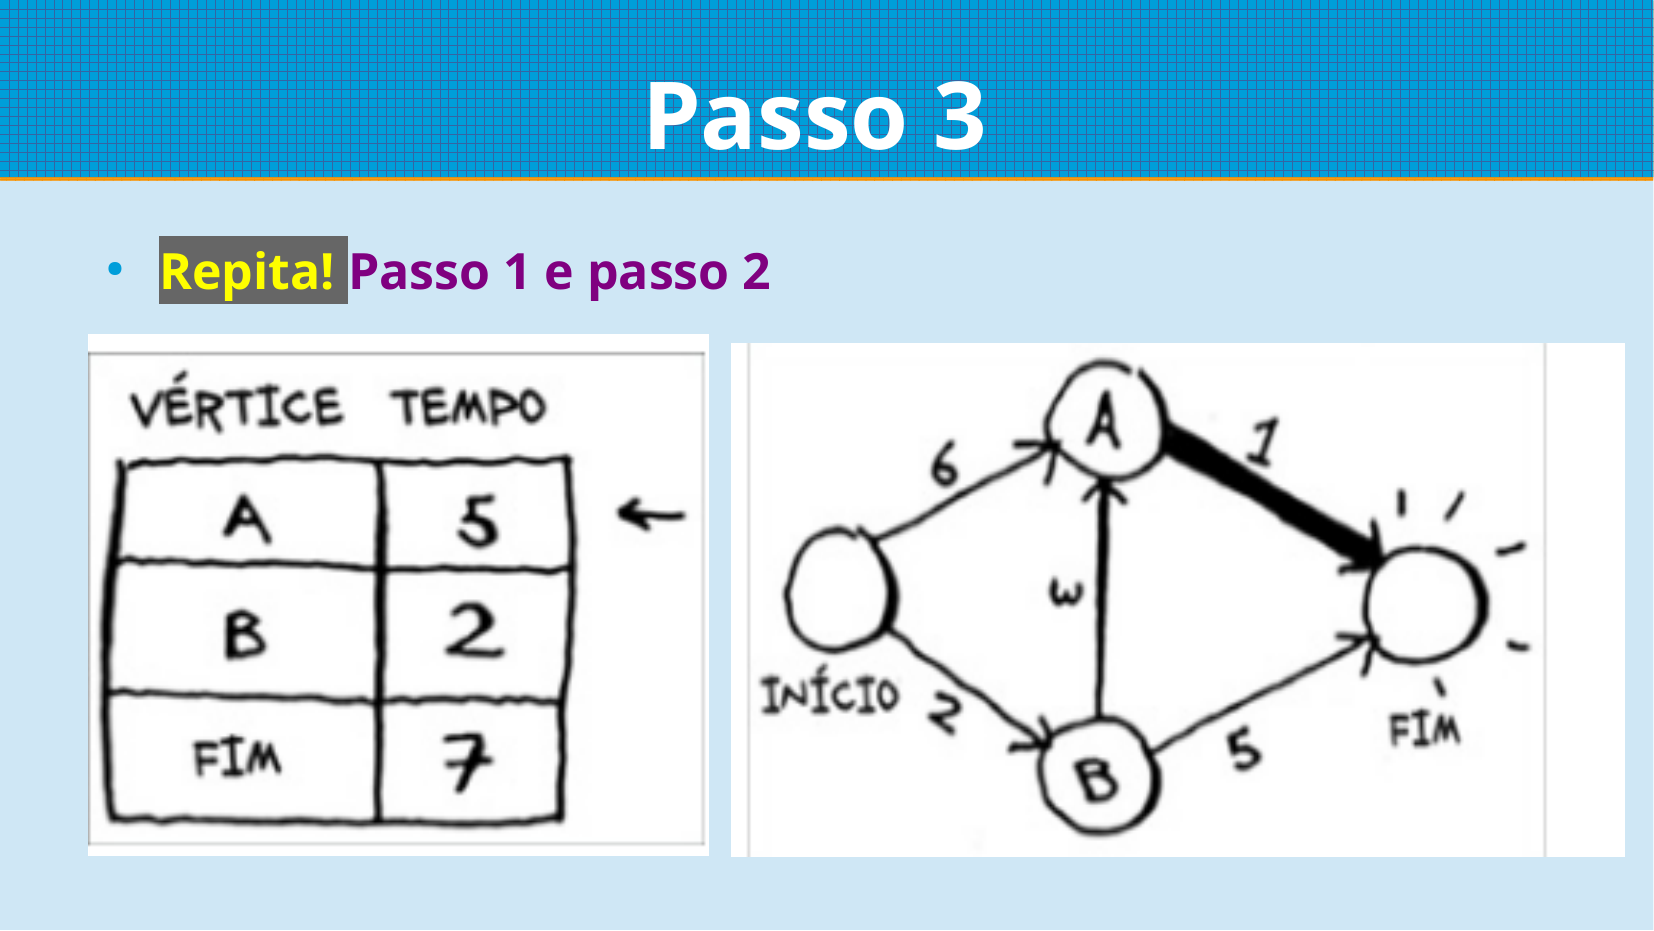

# Passo 3
Repita! Passo 1 e passo 2